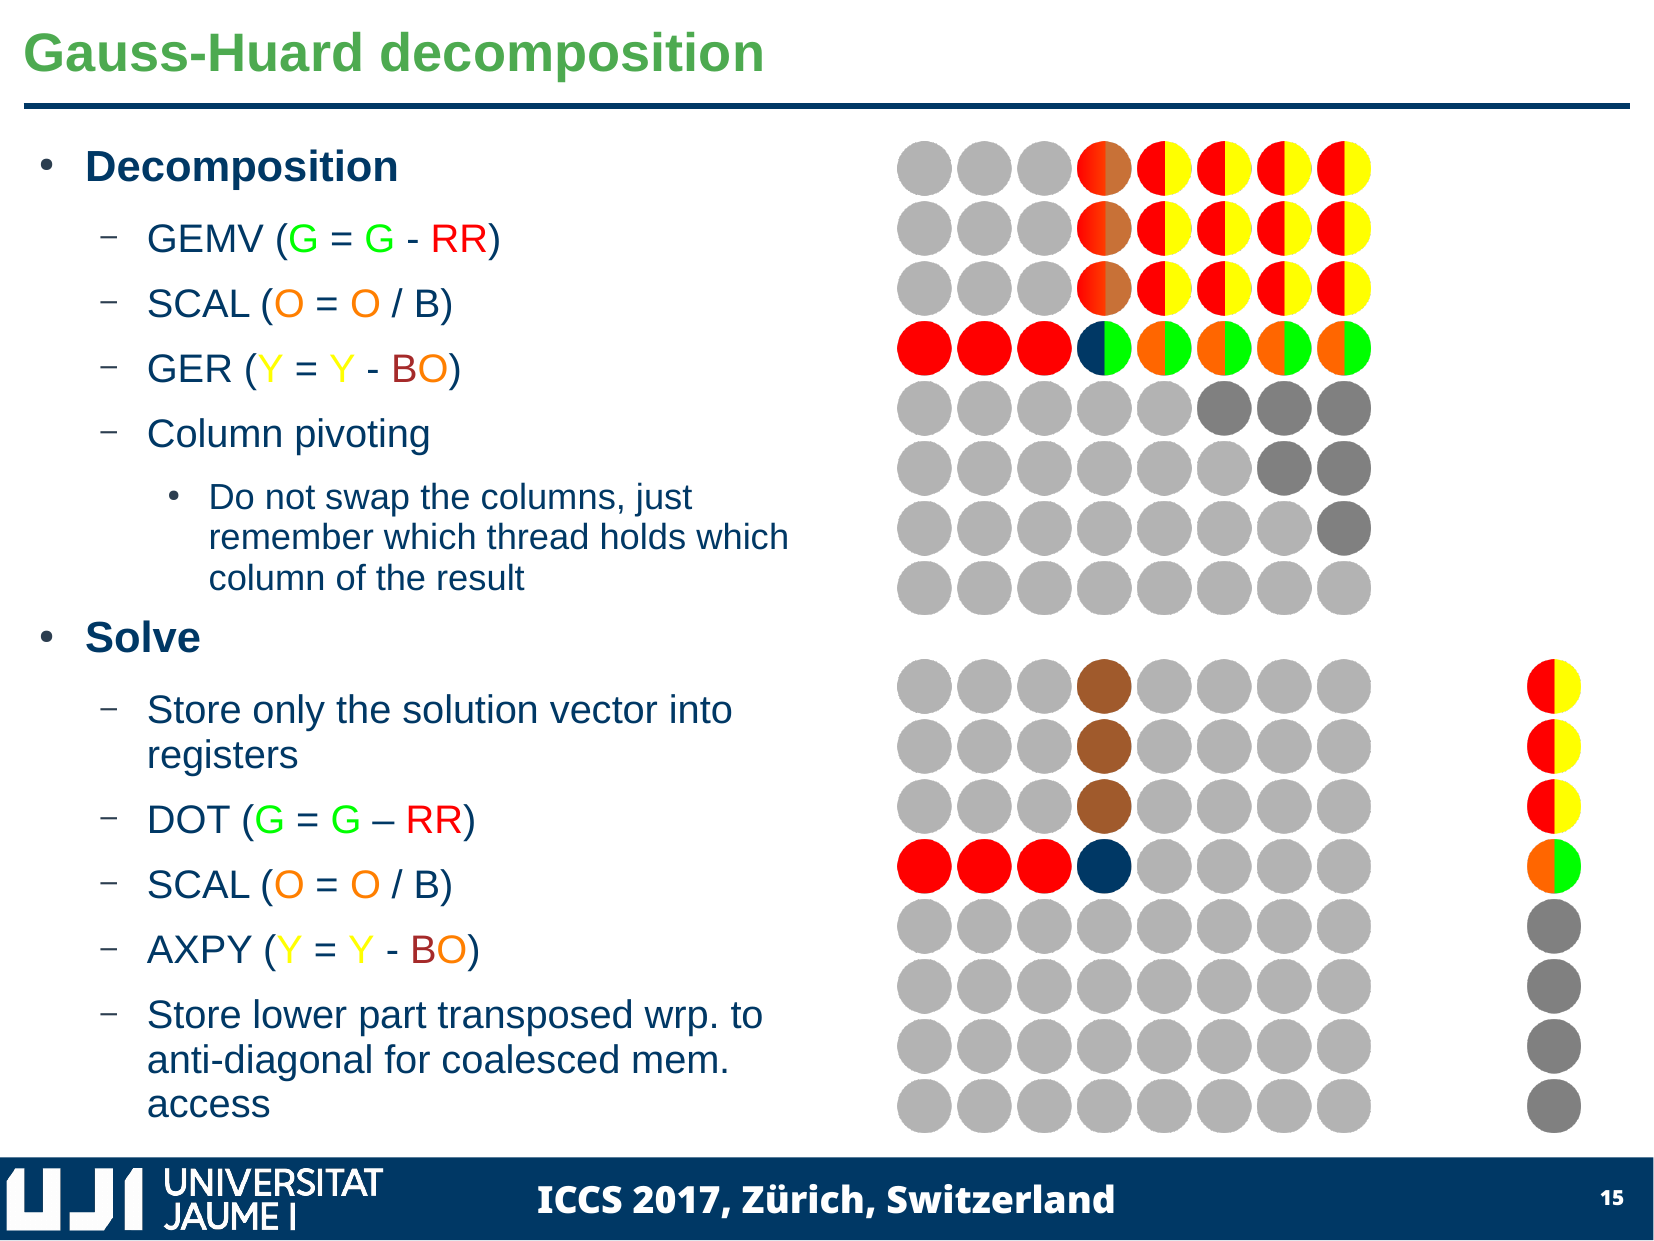

# Gauss-Huard decomposition
Decomposition
GEMV (G = G - RR)
SCAL (O = O / B)
GER (Y = Y - BO)
Column pivoting
Do not swap the columns, just remember which thread holds which column of the result
Solve
Store only the solution vector into registers
DOT (G = G – RR)
SCAL (O = O / B)
AXPY (Y = Y - BO)
Store lower part transposed wrp. to anti-diagonal for coalesced mem. access
ICCS 2017, Zürich, Switzerland
15